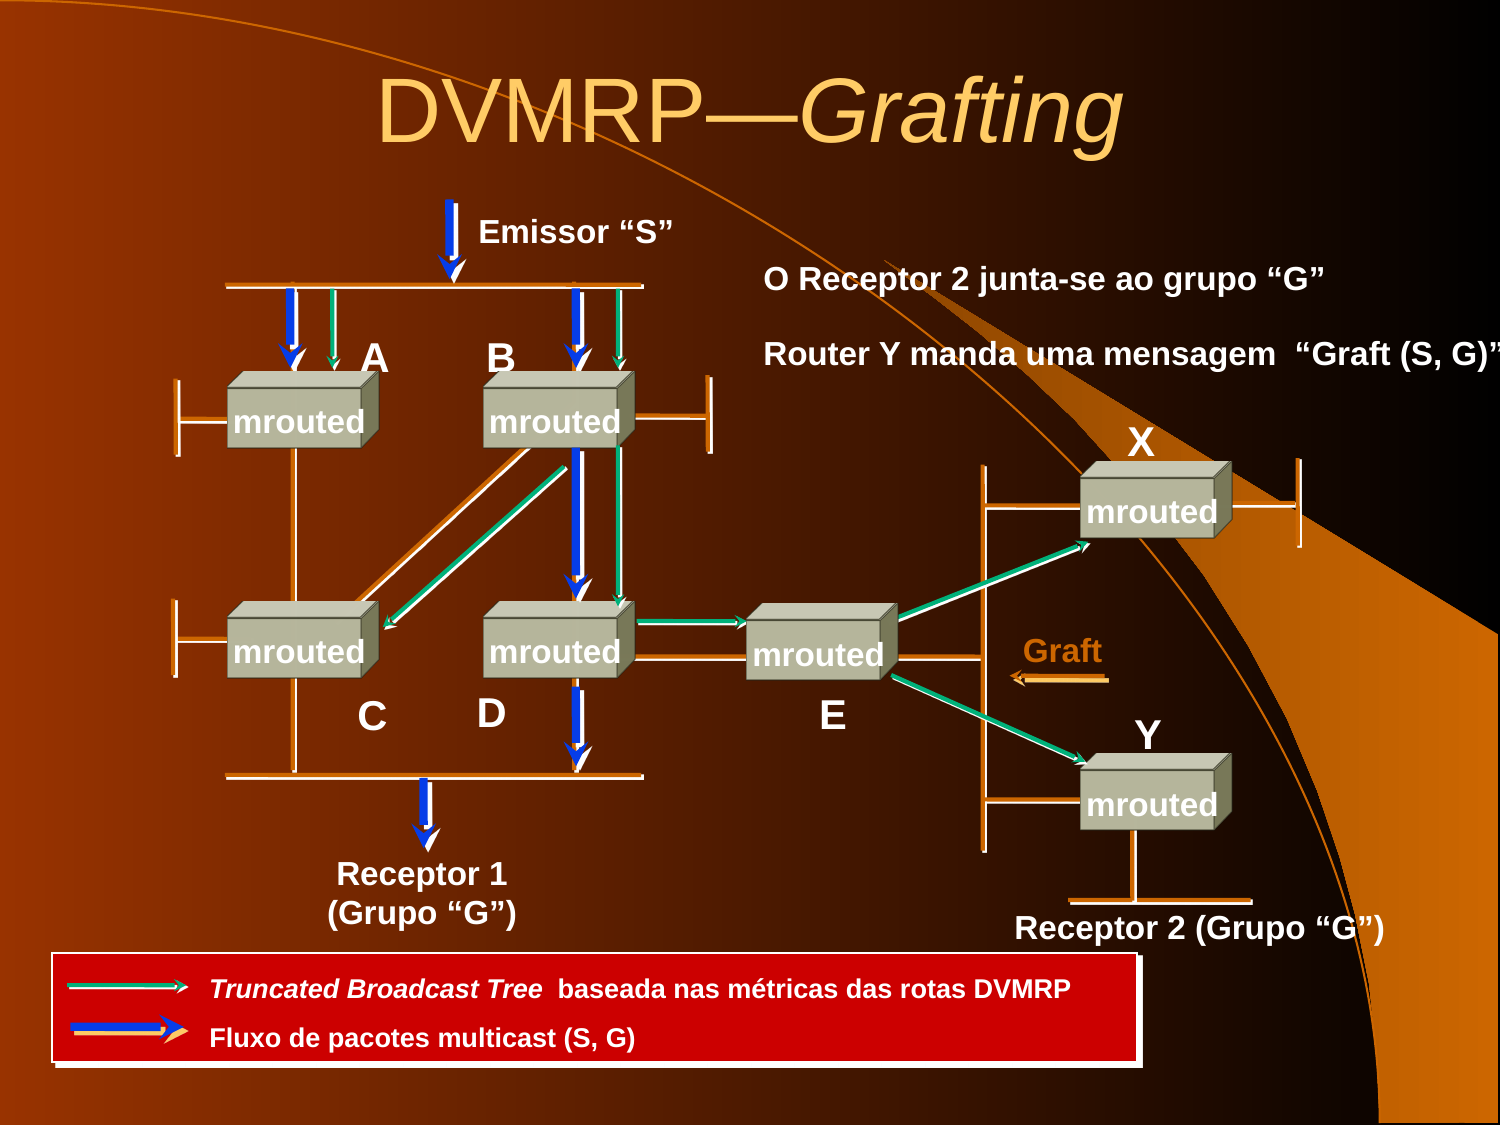

# DVMRP—Grafting
Emissor “S”
O Receptor 2 junta-se ao grupo “G”
A
B
Router Y manda uma mensagem “Graft (S, G)”
mrouted
mrouted
X
mrouted
mrouted
mrouted
mrouted
Graft
D
E
C
Y
mrouted
Receptor 1
(Grupo “G”)
Receptor 2 (Grupo “G”)
Truncated Broadcast Tree baseada nas métricas das rotas DVMRP
Fluxo de pacotes multicast (S, G)